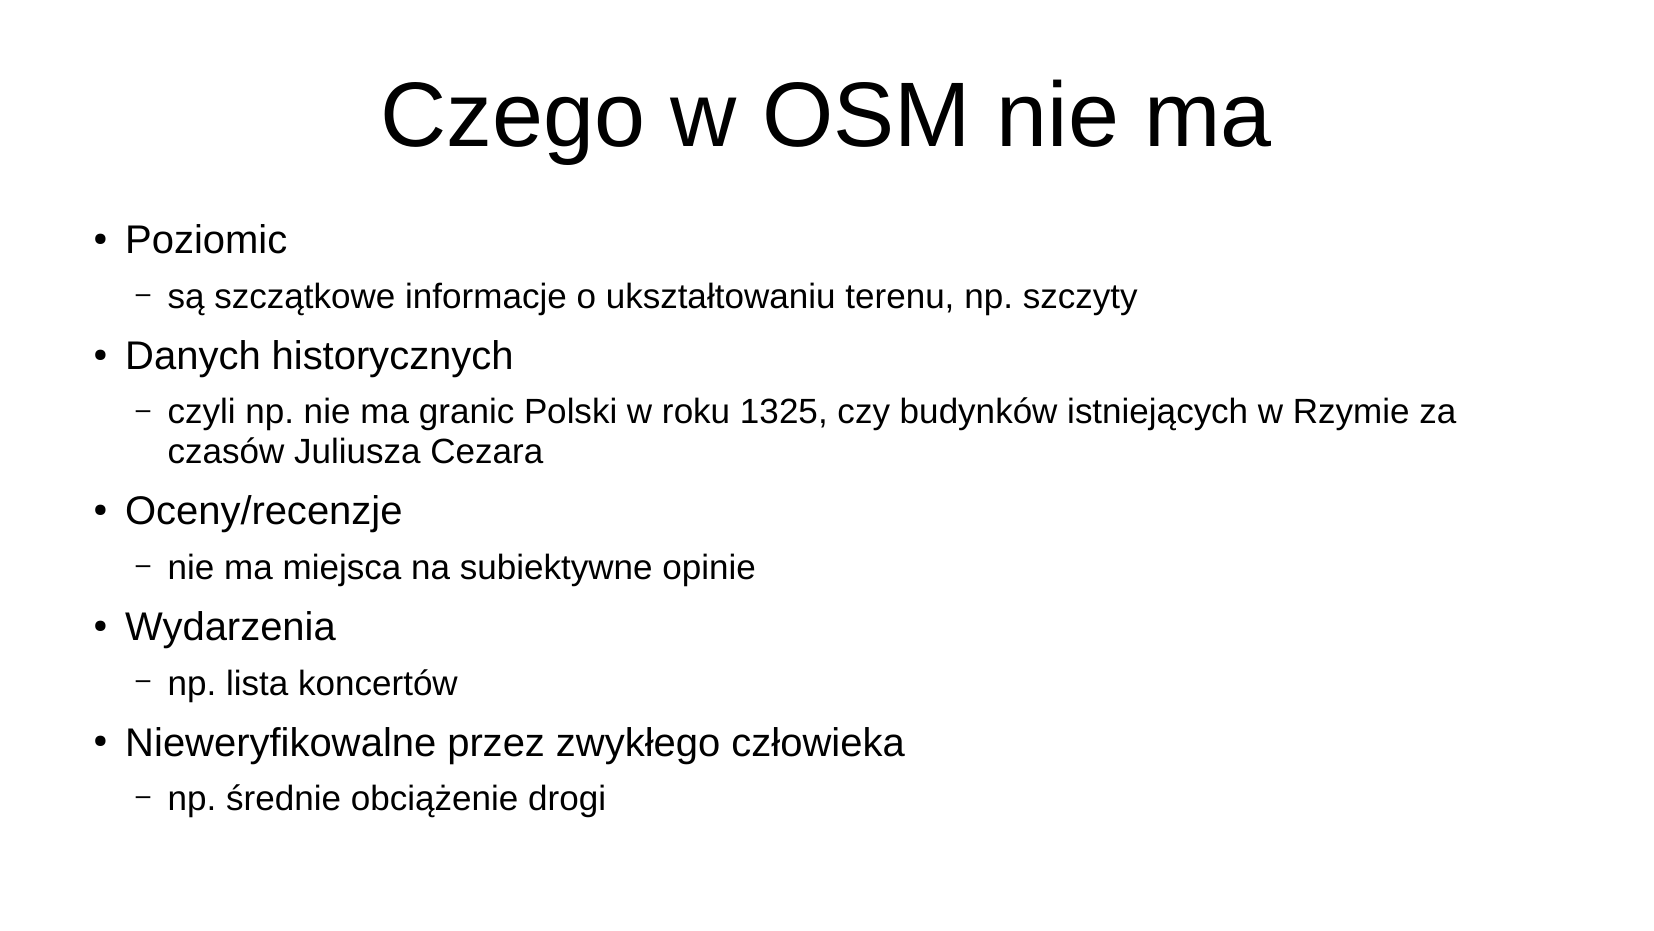

# Czego w OSM nie ma
Poziomic
są szczątkowe informacje o ukształtowaniu terenu, np. szczyty
Danych historycznych
czyli np. nie ma granic Polski w roku 1325, czy budynków istniejących w Rzymie za czasów Juliusza Cezara
Oceny/recenzje
nie ma miejsca na subiektywne opinie
Wydarzenia
np. lista koncertów
Nieweryfikowalne przez zwykłego człowieka
np. średnie obciążenie drogi